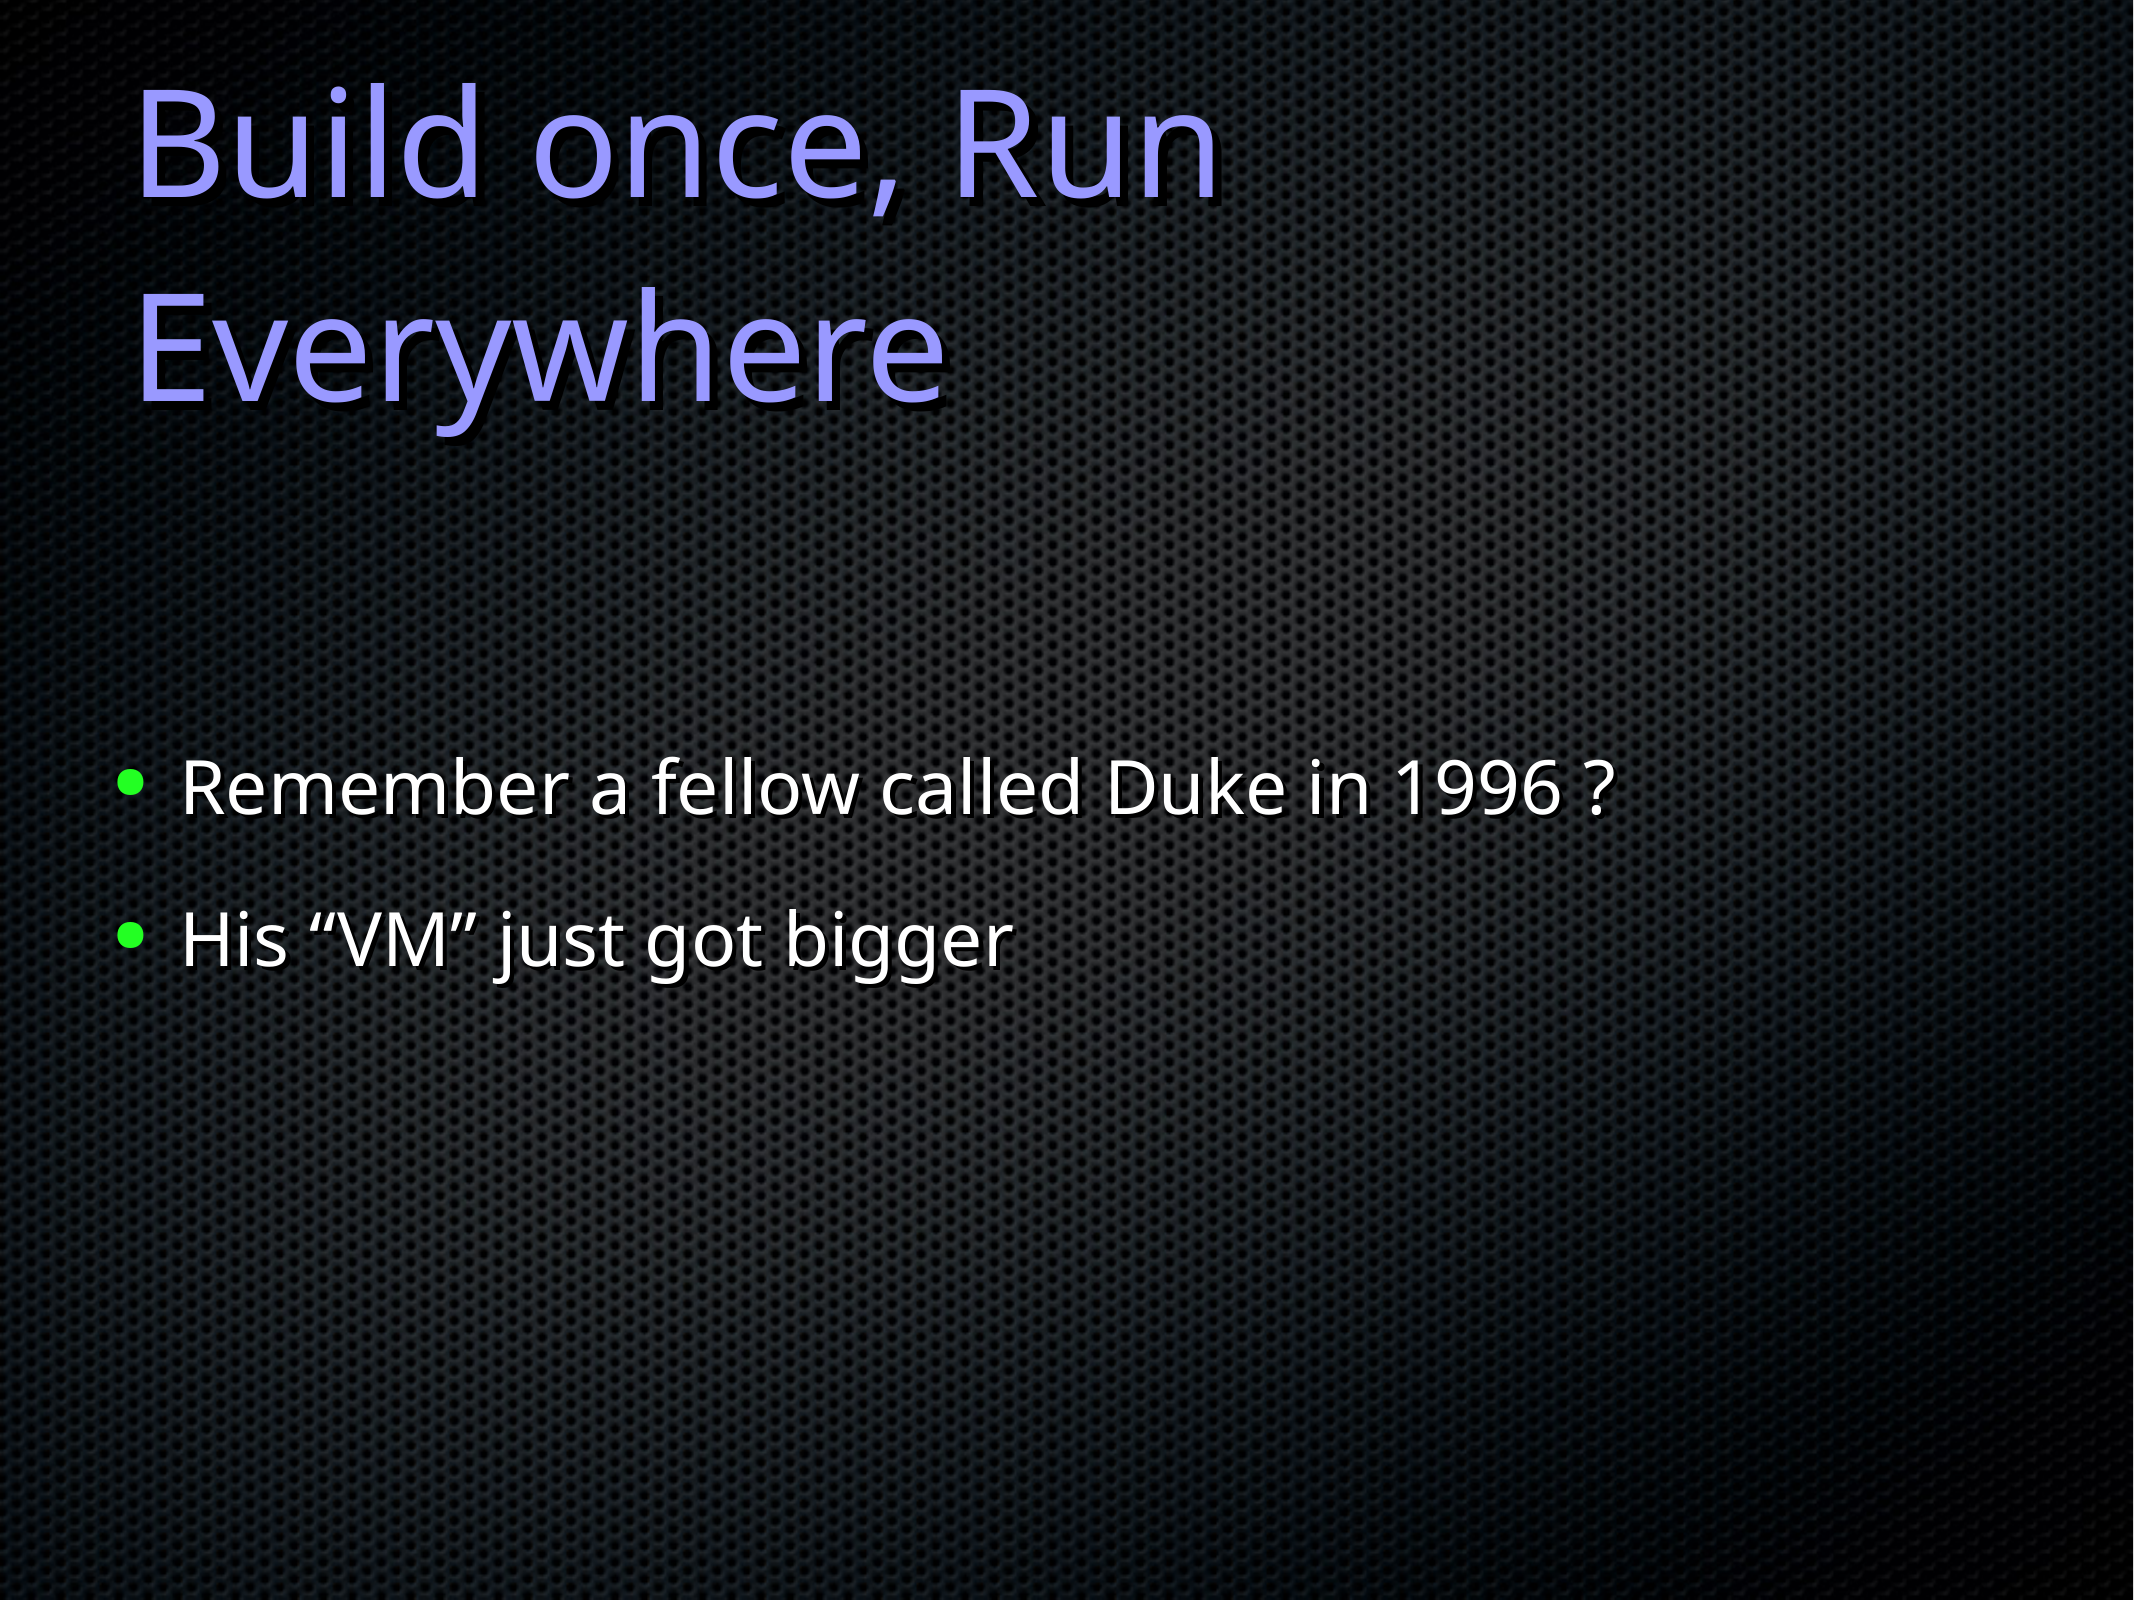

# Build once, Run Everywhere
Remember a fellow called Duke in 1996 ?
His “VM” just got bigger